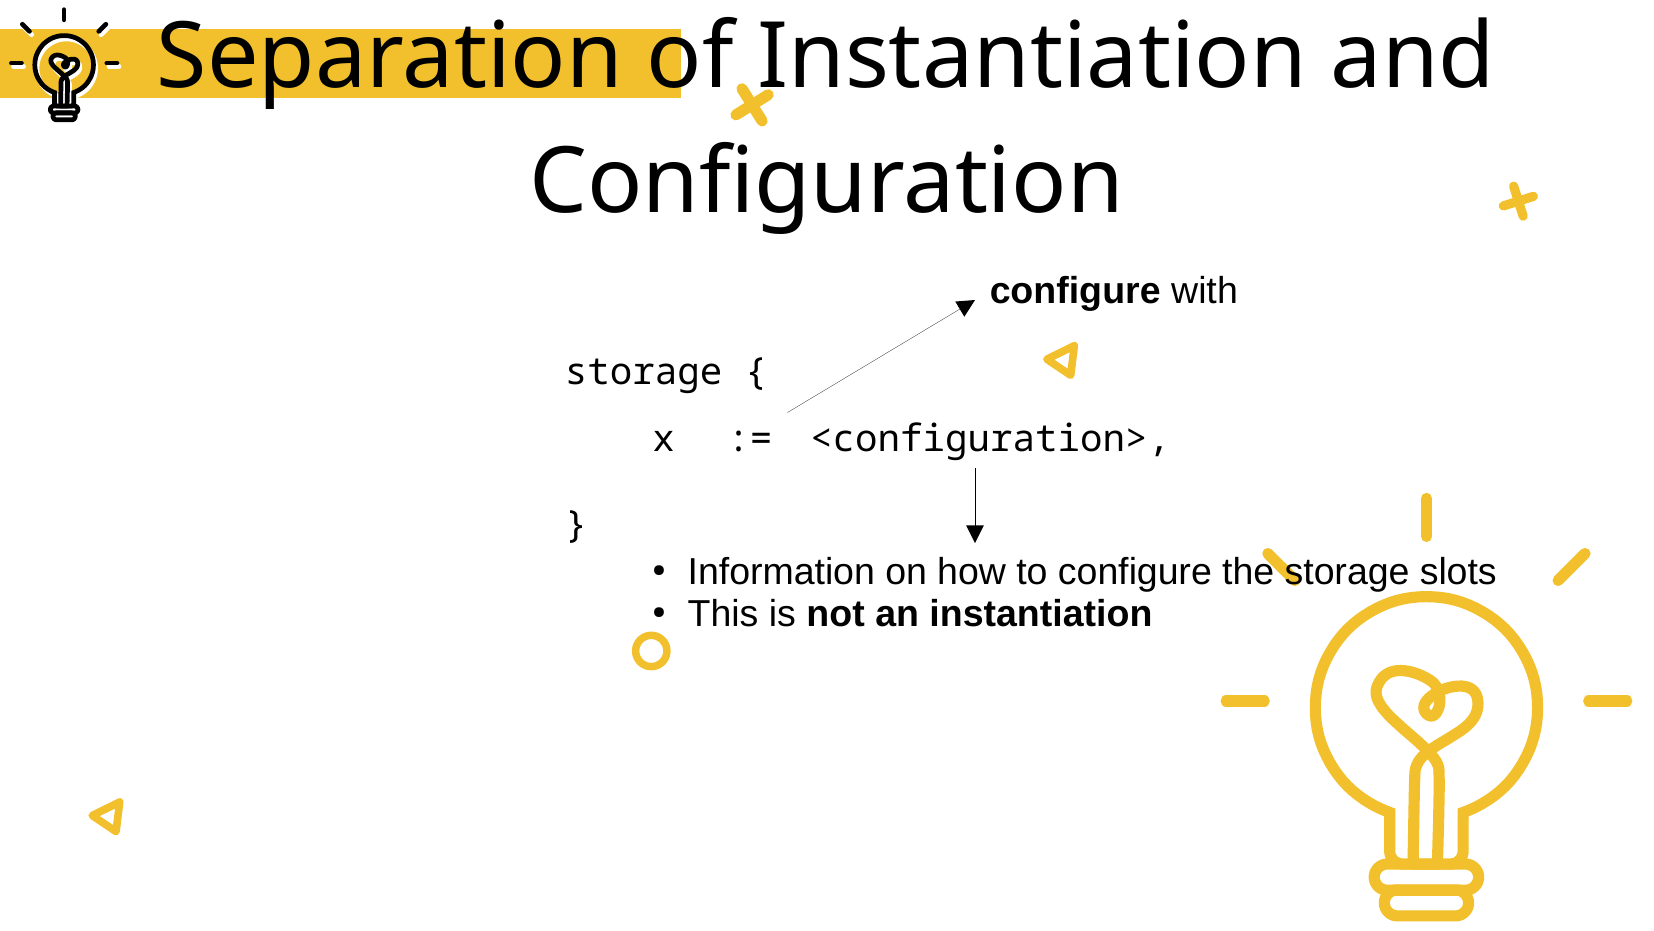

# Separation of Instantiation and Configuration
configure with
storage {
}
x
:=
<configuration>,
Information on how to configure the storage slots
This is not an instantiation